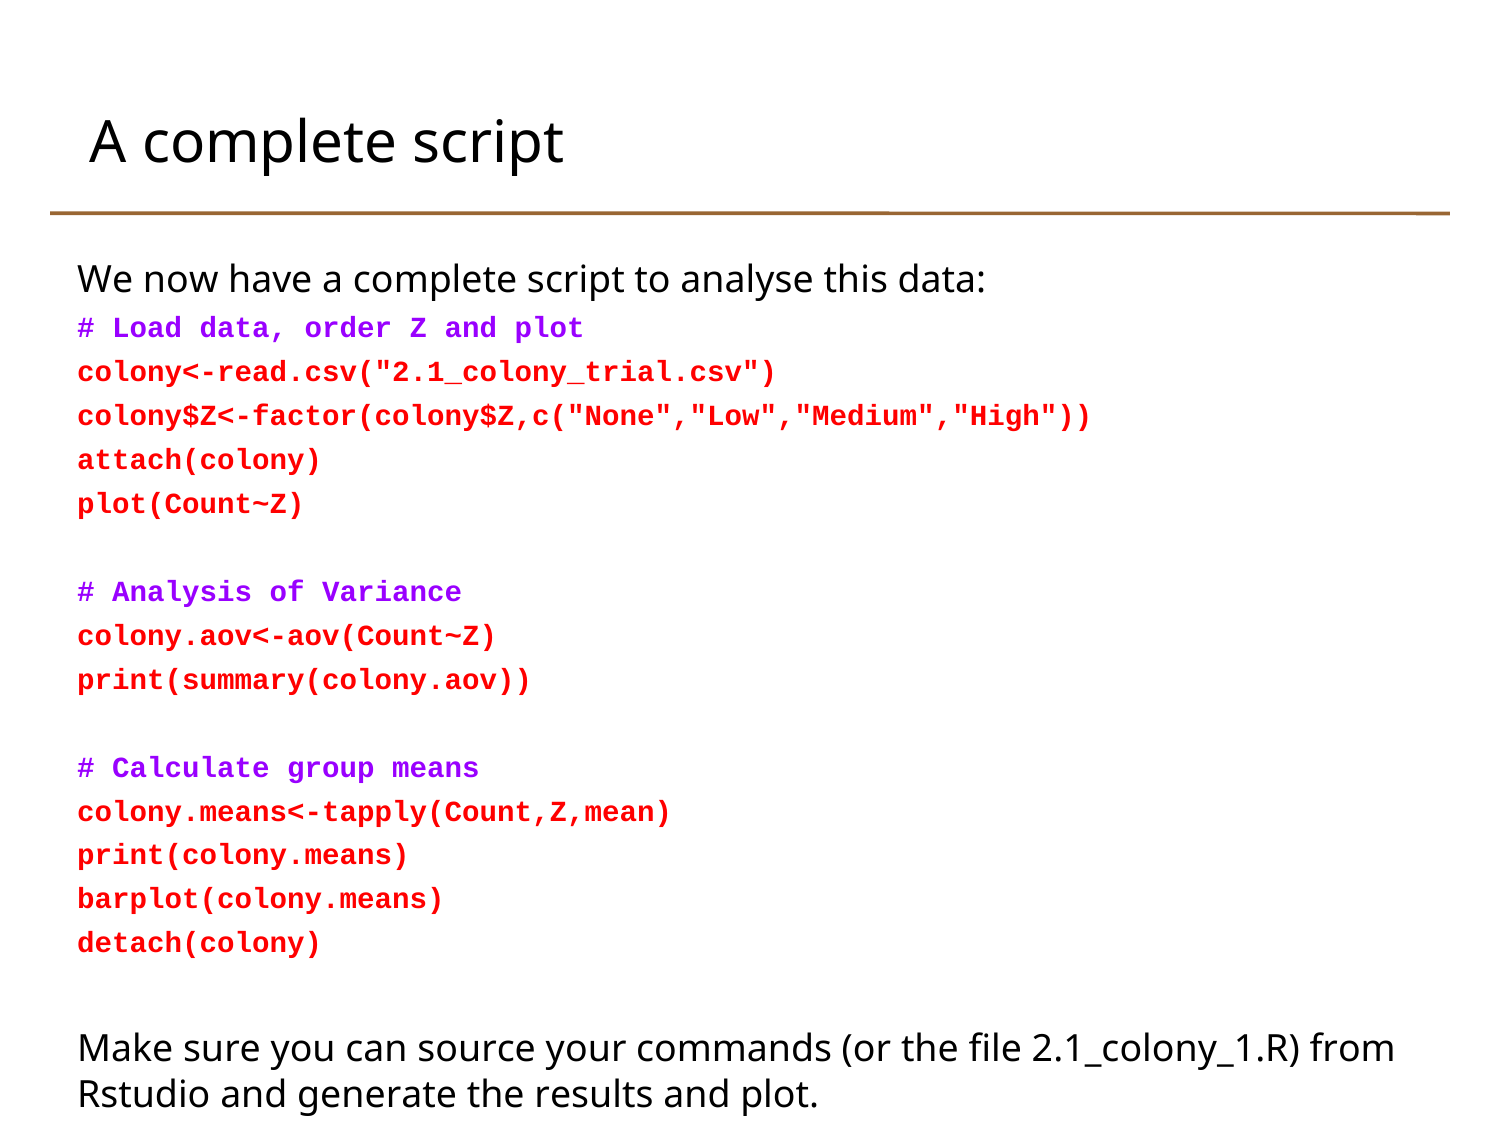

A complete script
We now have a complete script to analyse this data:
# Load data, order Z and plot
colony<-read.csv("2.1_colony_trial.csv")
colony$Z<-factor(colony$Z,c("None","Low","Medium","High"))
attach(colony)
plot(Count~Z)
# Analysis of Variance
colony.aov<-aov(Count~Z)
print(summary(colony.aov))
# Calculate group means
colony.means<-tapply(Count,Z,mean)
print(colony.means)
barplot(colony.means)
detach(colony)
Make sure you can source your commands (or the file 2.1_colony_1.R) from Rstudio and generate the results and plot.